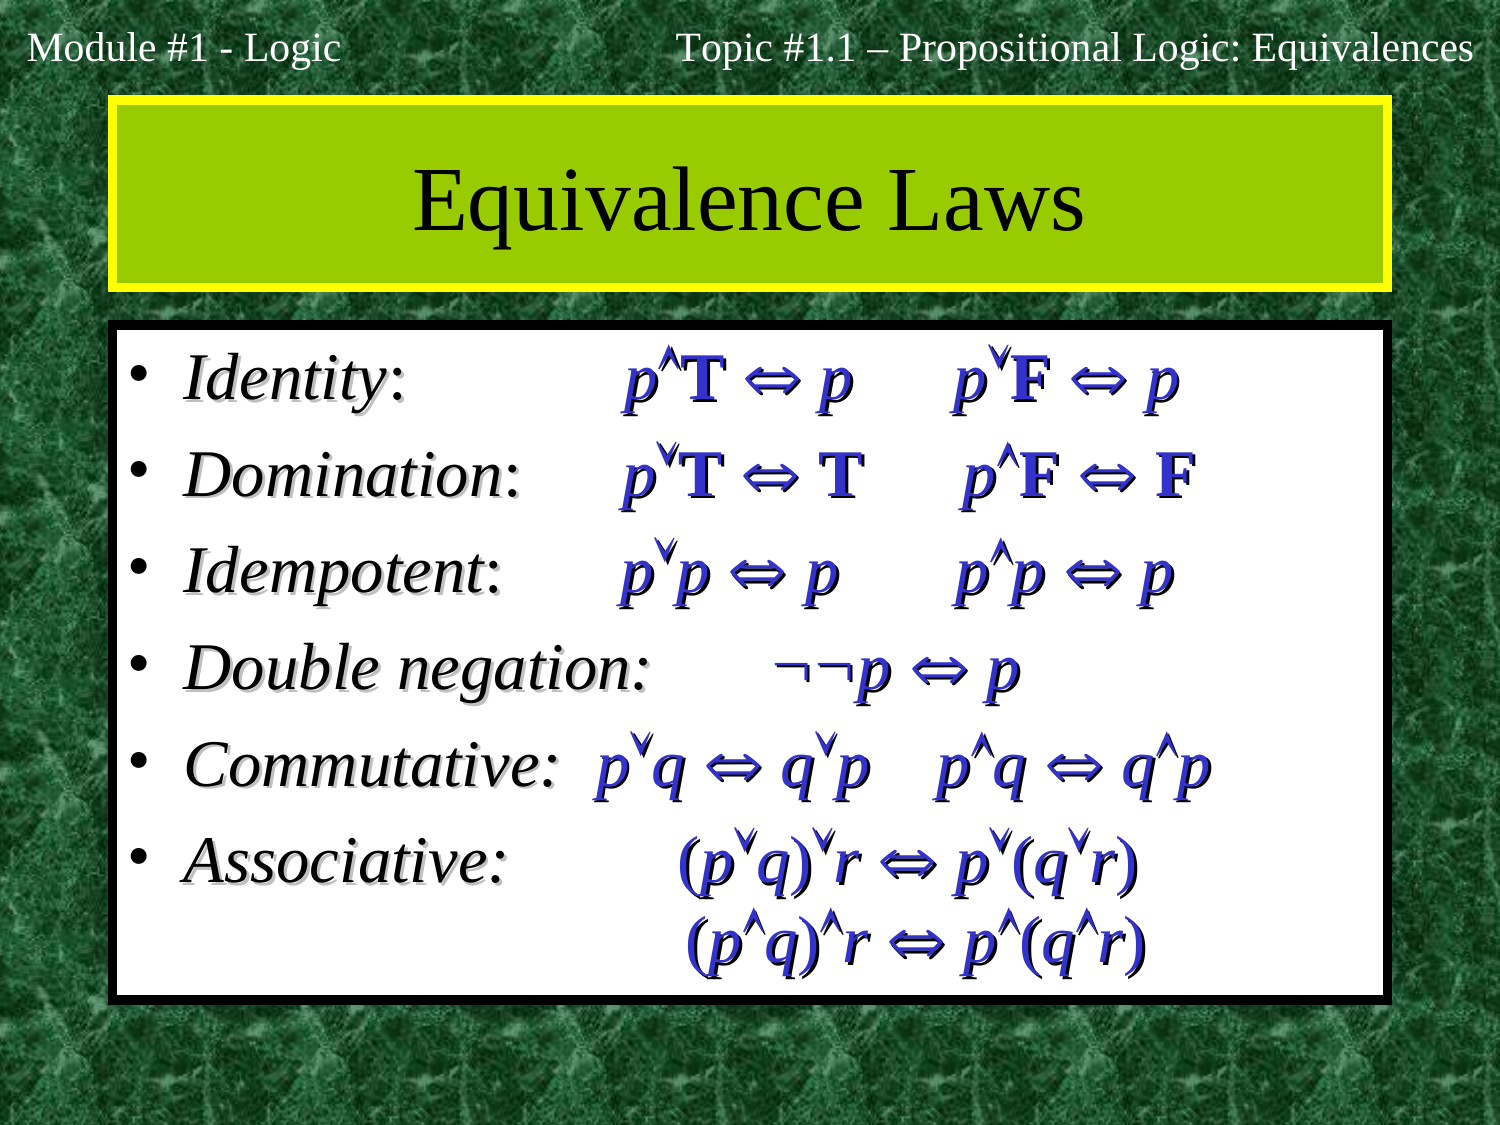

Topic #1.1 – Propositional Logic: Equivalences
# Equivalence Laws
Identity: pT  p pF  p
Domination: pT  T pF  F
Idempotent: pp  p pp  p
Double negation: p  p
Commutative: pq  qp pq  qp
Associative: (pq)r  p(qr)
 (pq)r  p(qr)